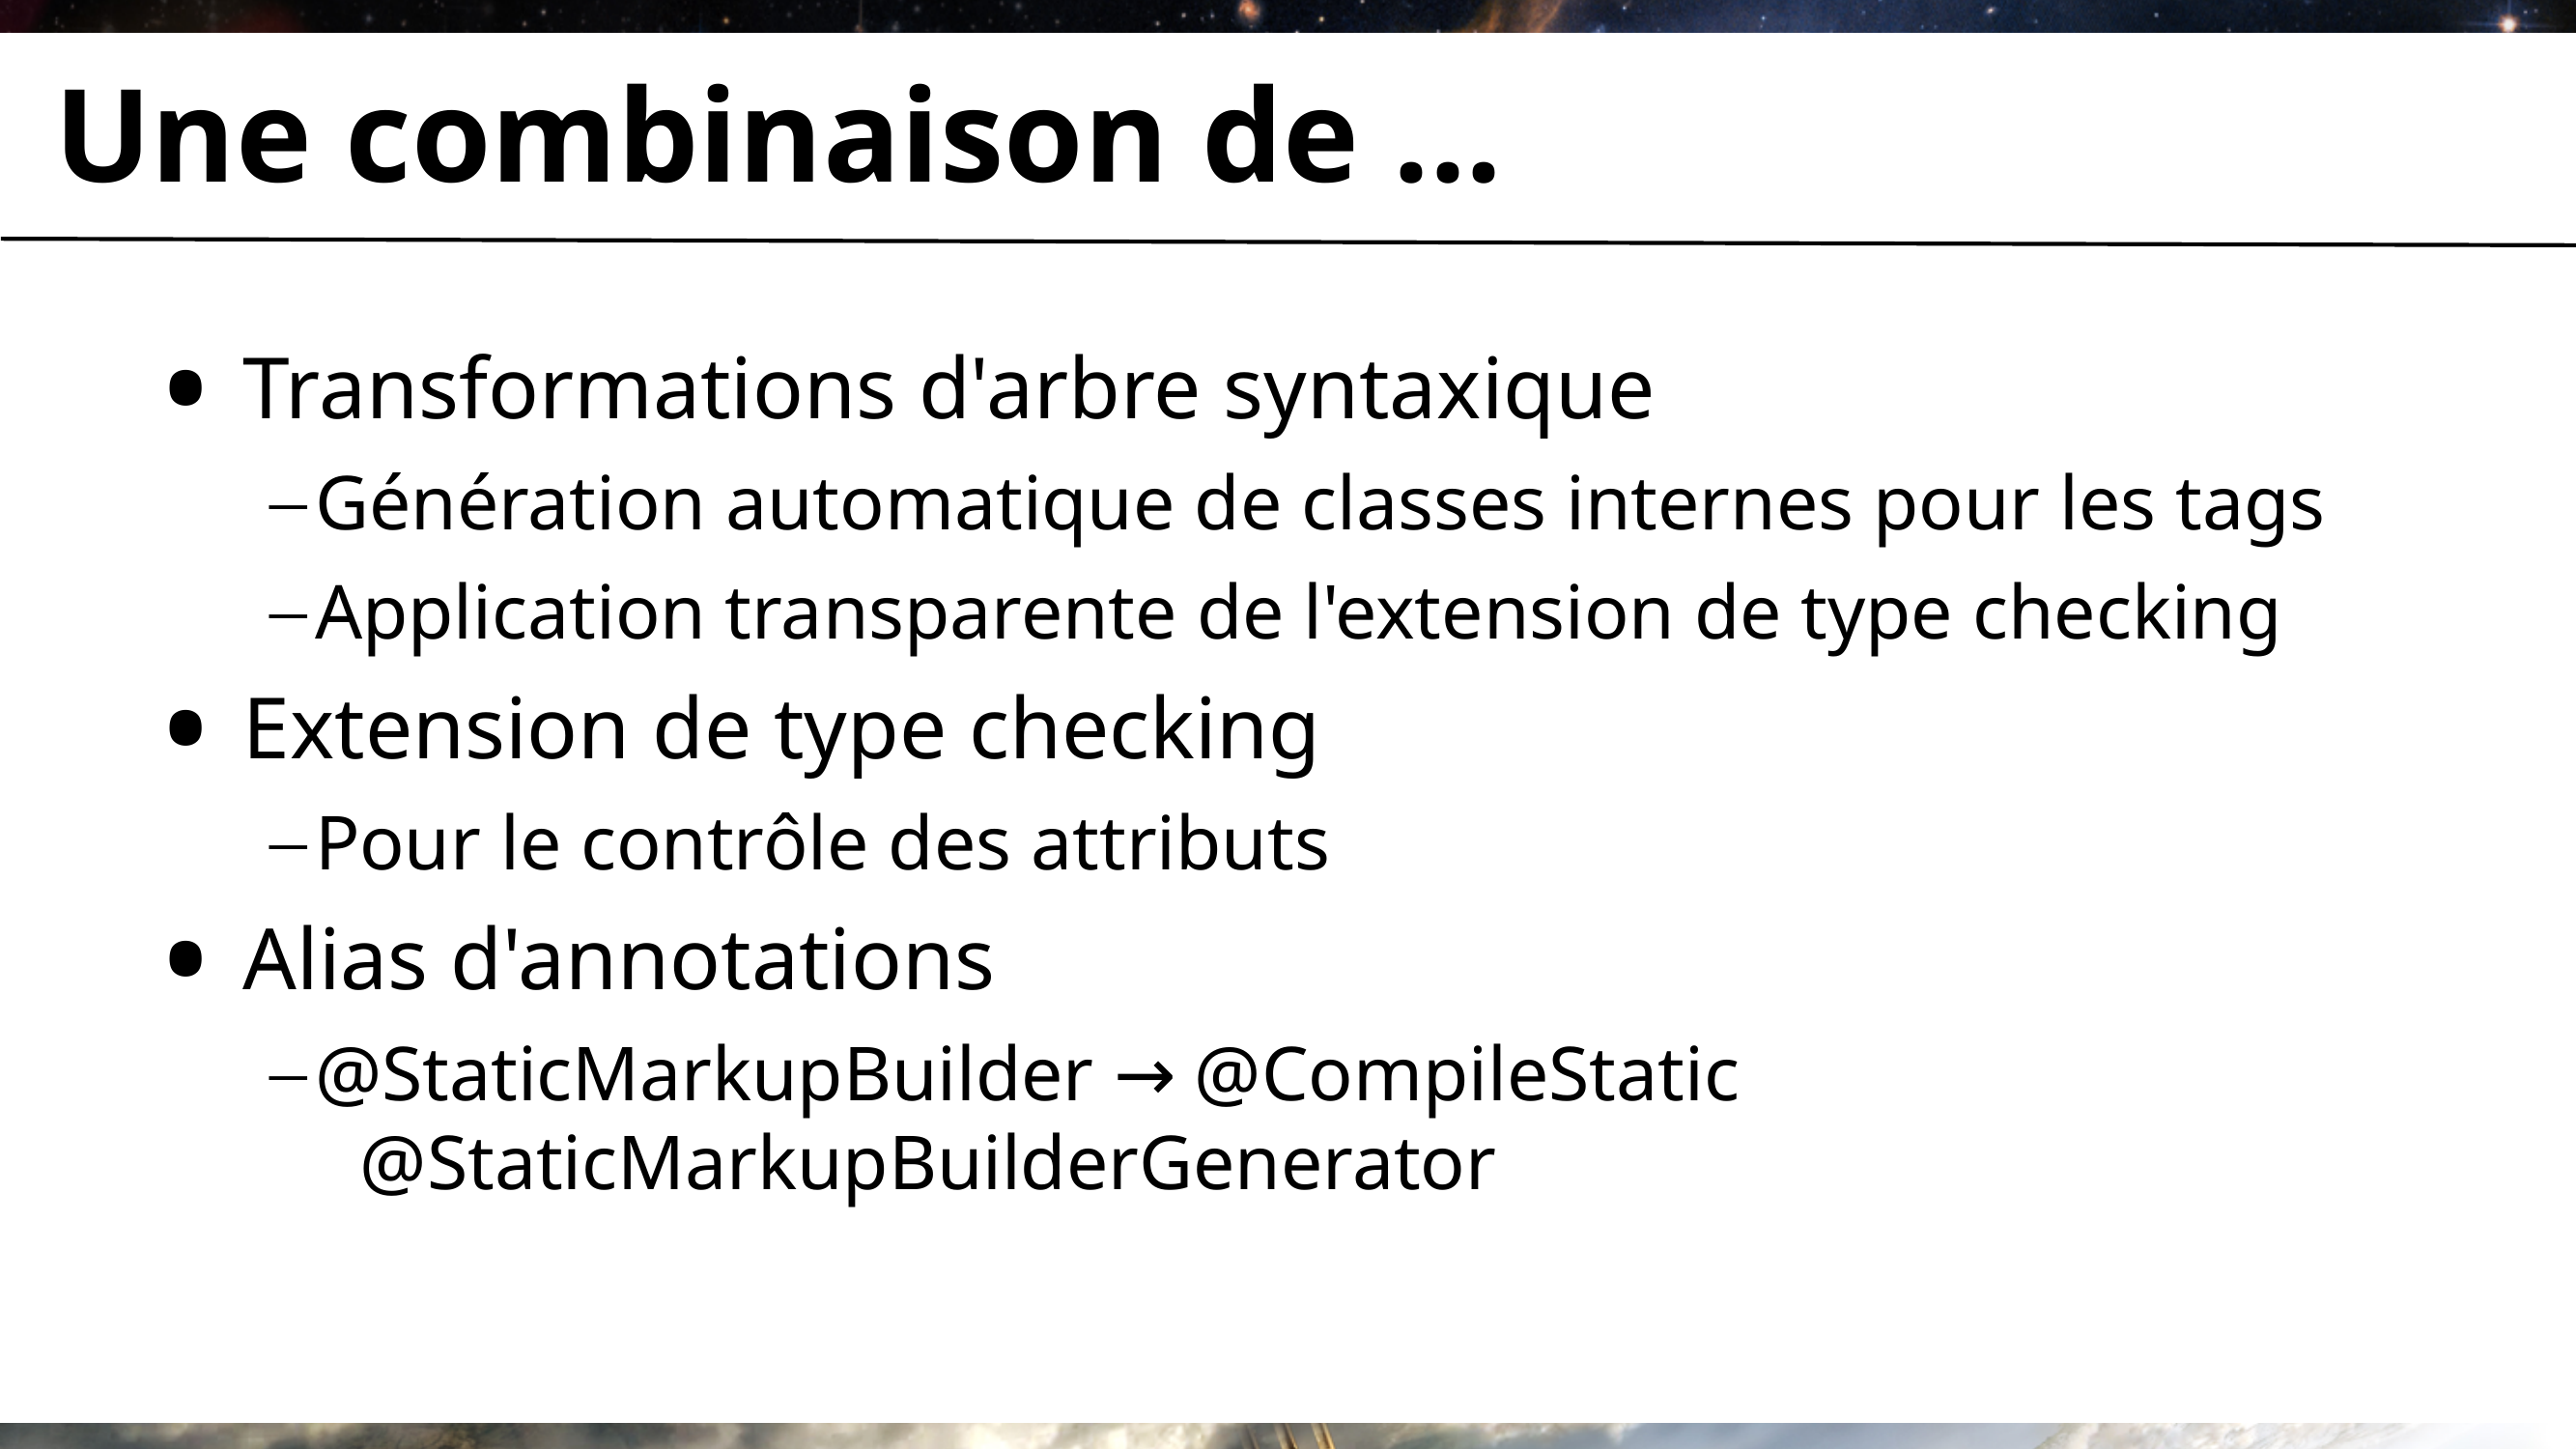

# Une combinaison de ...
Transformations d'arbre syntaxique
Génération automatique de classes internes pour les tags
Application transparente de l'extension de type checking
Extension de type checking
Pour le contrôle des attributs
Alias d'annotations
@StaticMarkupBuilder → @CompileStatic @StaticMarkupBuilderGenerator